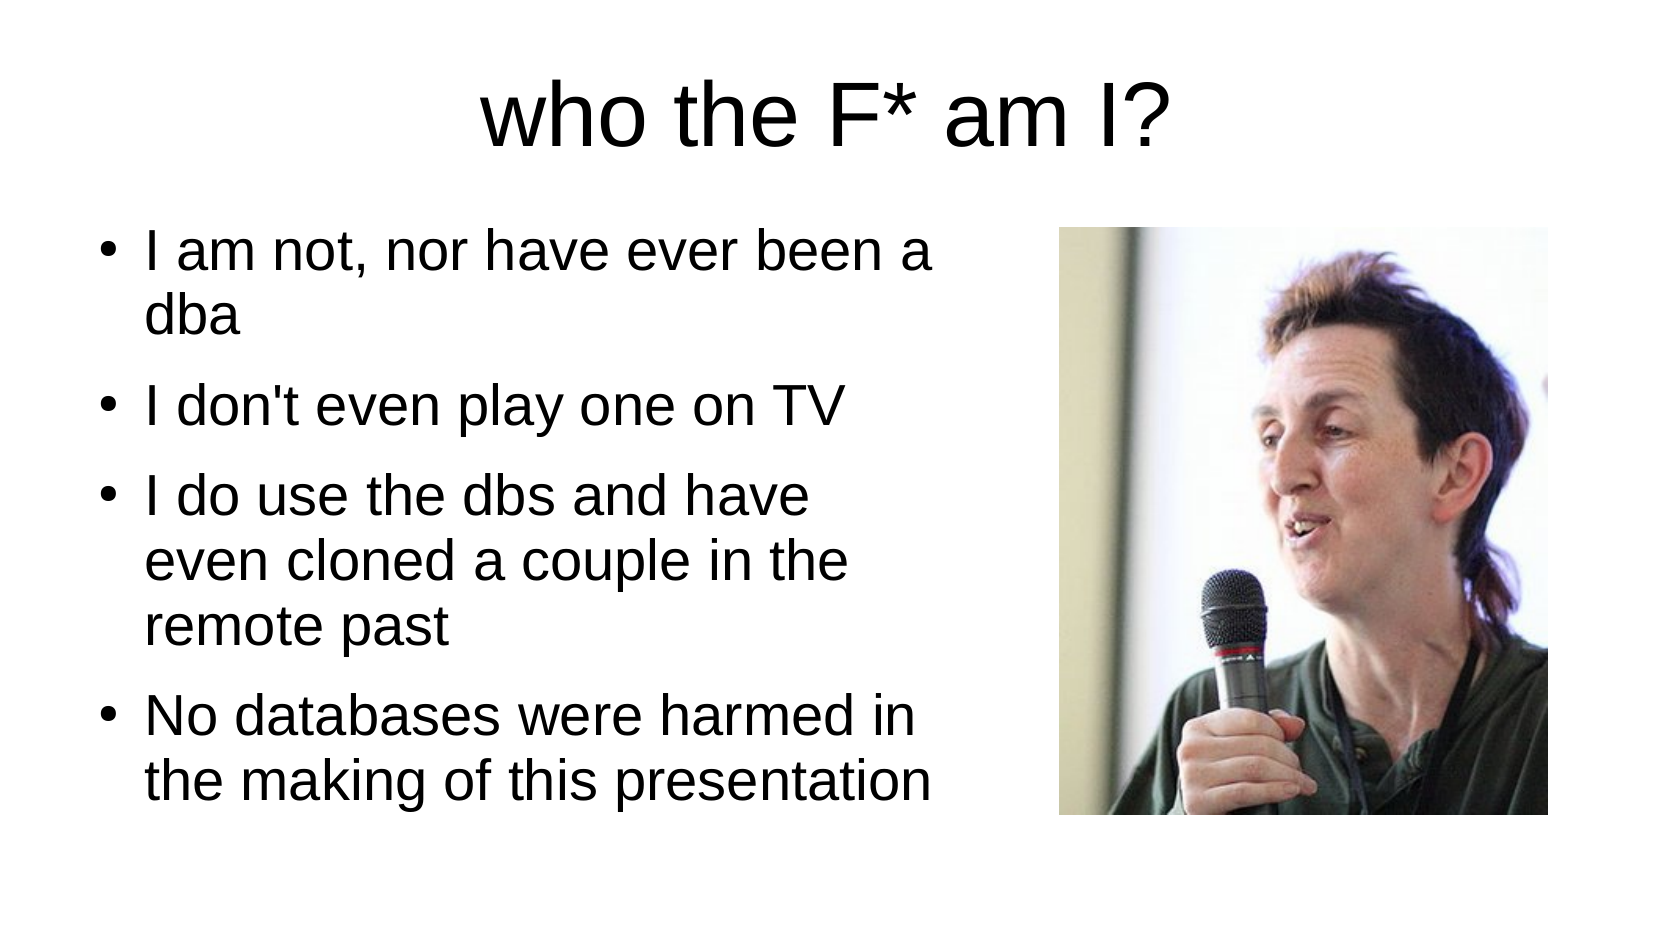

# who the F* am I?
I am not, nor have ever been a dba
I don't even play one on TV
I do use the dbs and have even cloned a couple in the remote past
No databases were harmed in the making of this presentation